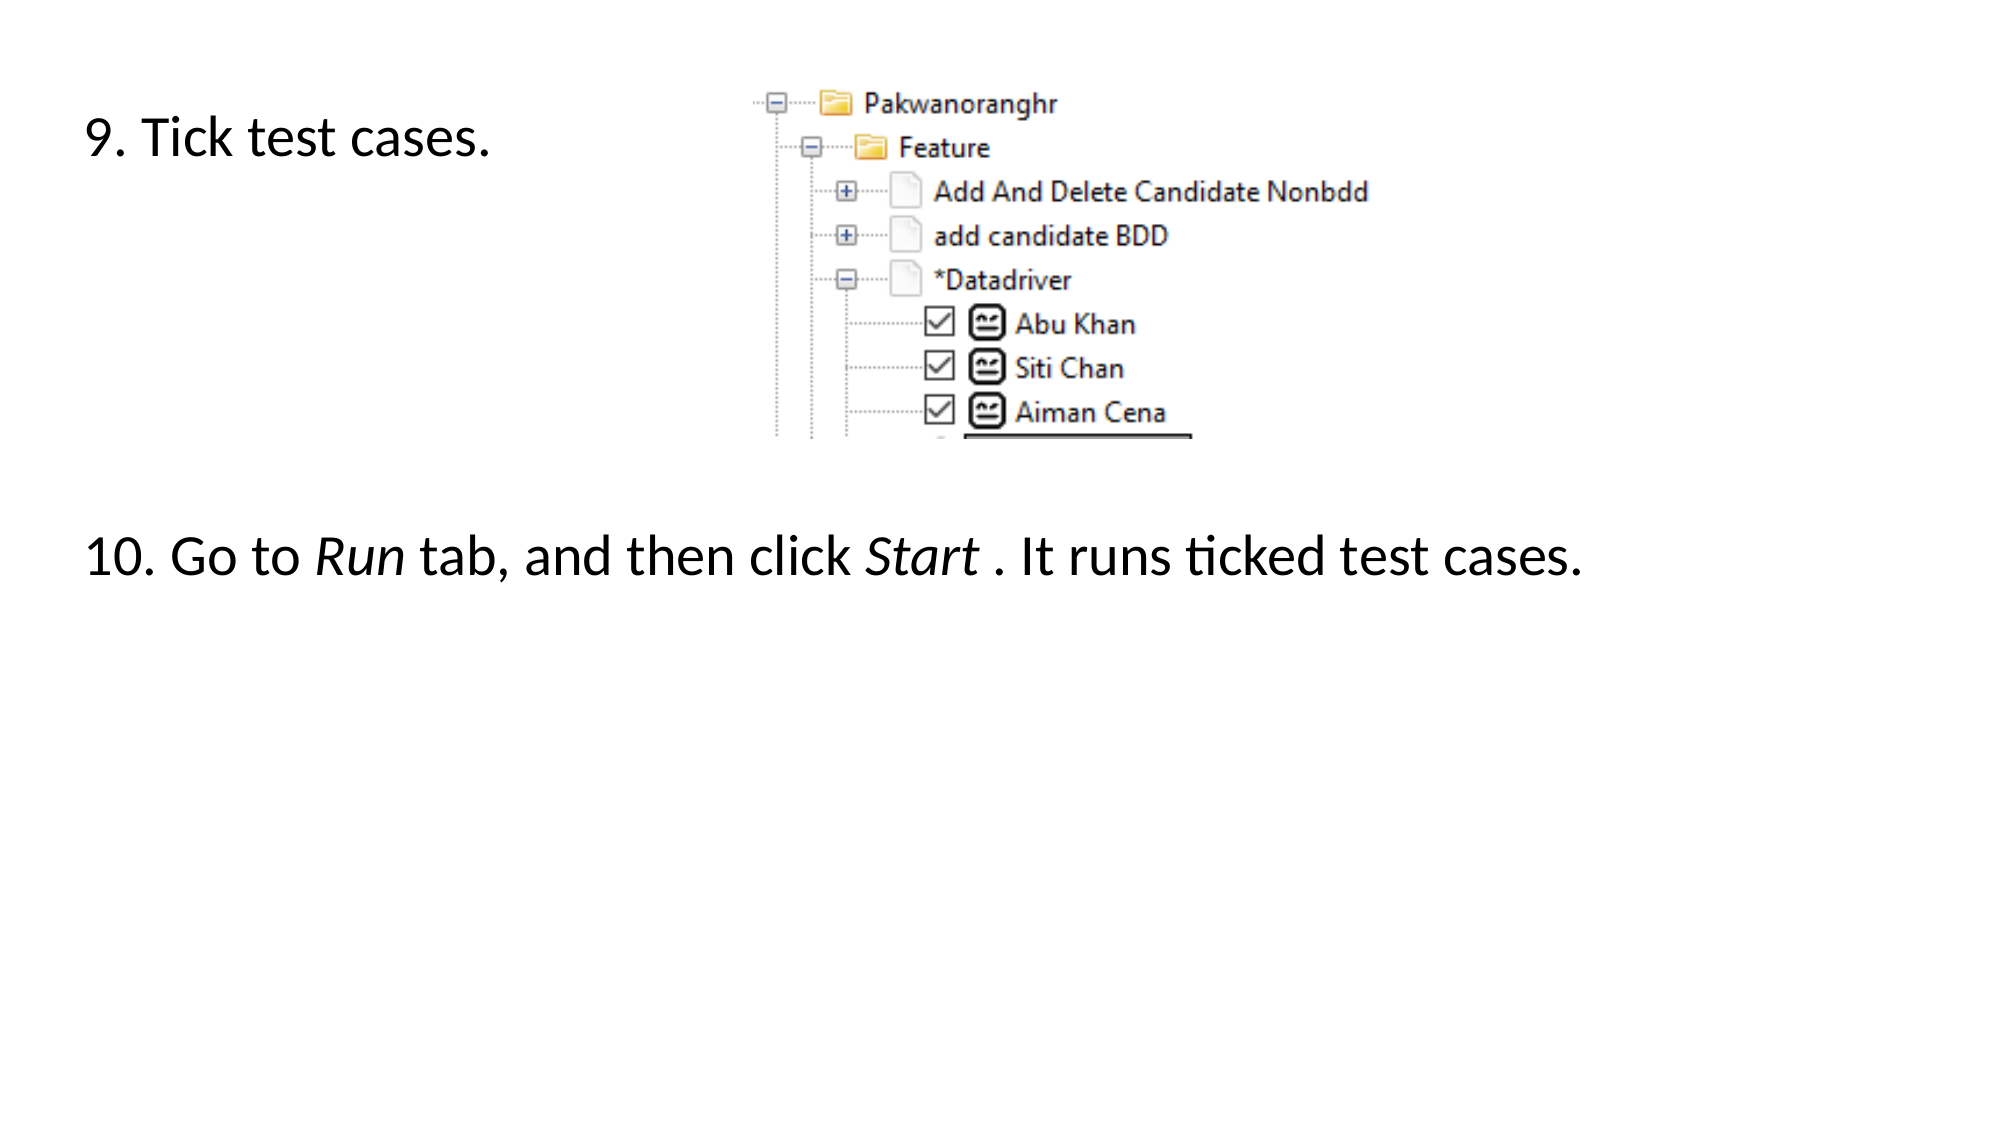

# 9. Tick test cases.
10. Go to Run tab, and then click Start . It runs ticked test cases.